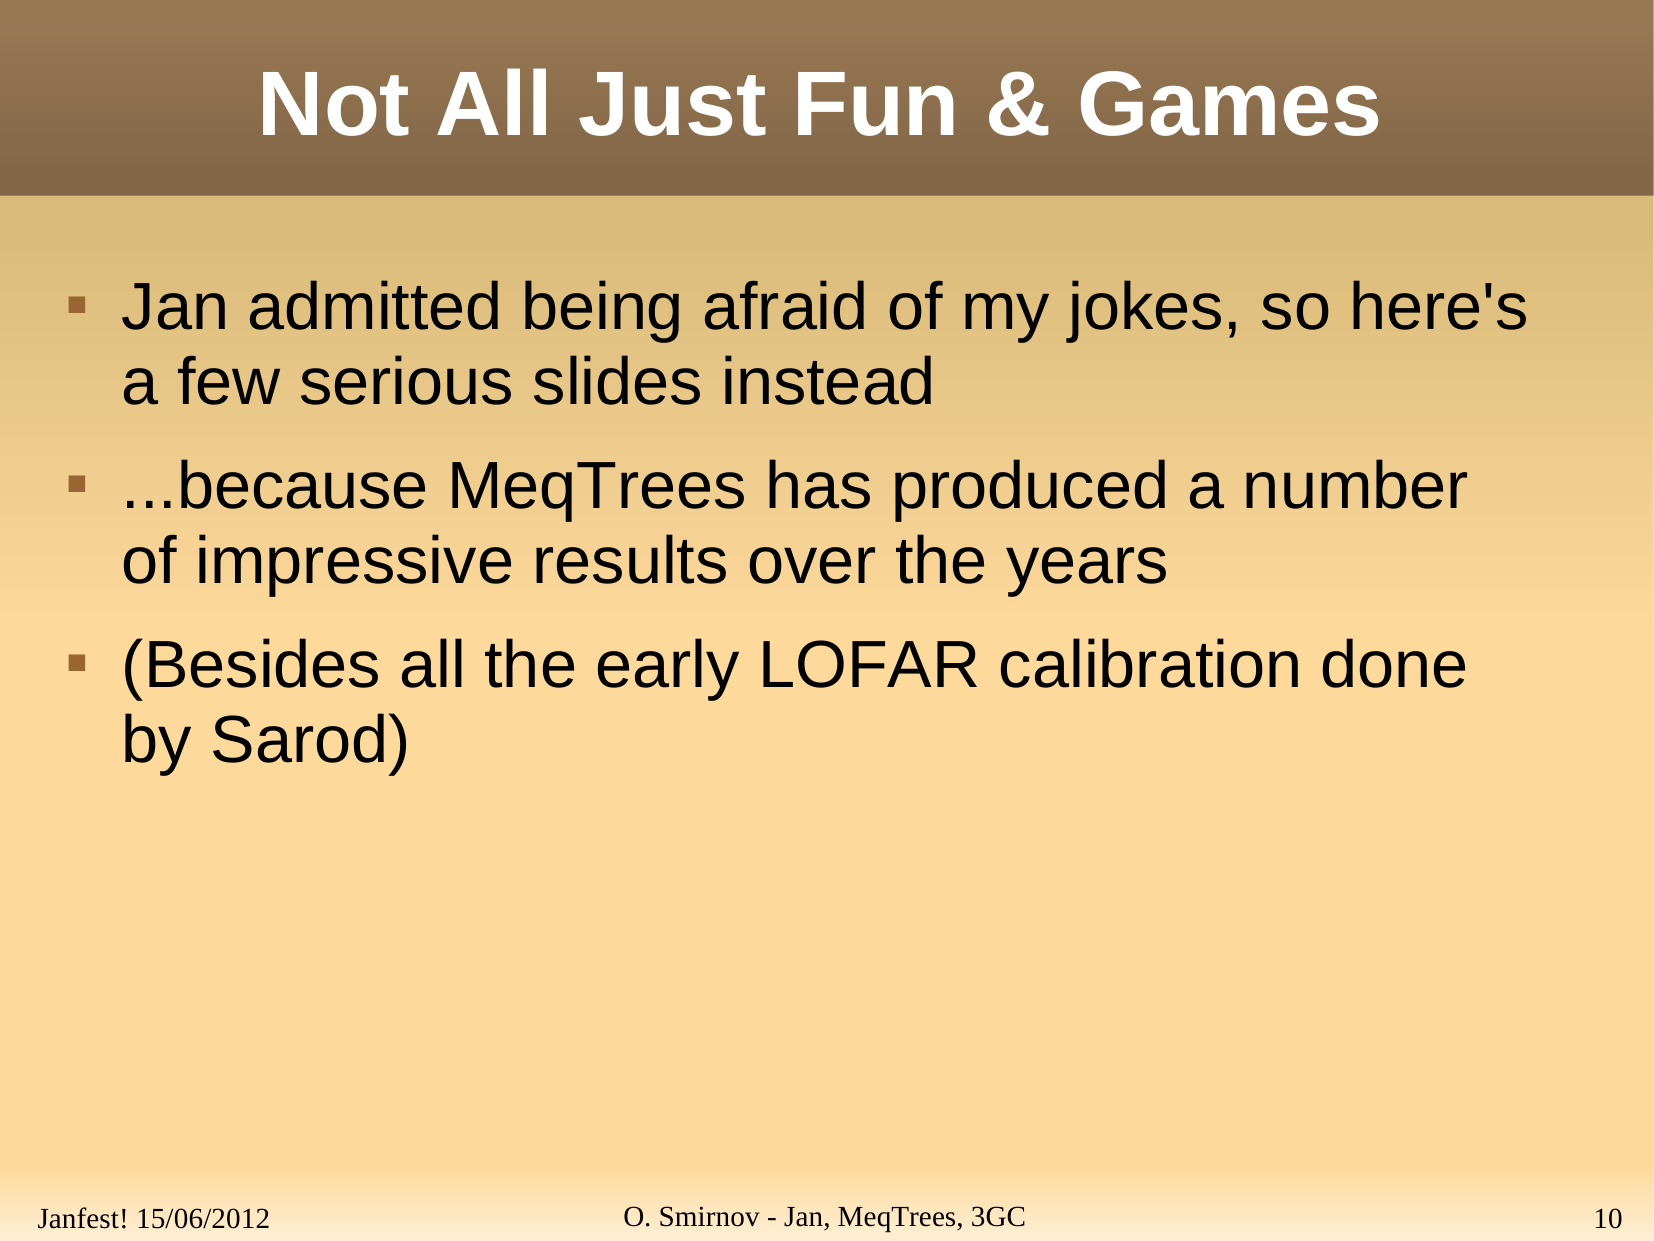

# Not All Just Fun & Games
Jan admitted being afraid of my jokes, so here's a few serious slides instead
...because MeqTrees has produced a number of impressive results over the years
(Besides all the early LOFAR calibration done by Sarod)
O. Smirnov - Jan, MeqTrees, 3GC
Janfest! 15/06/2012
10